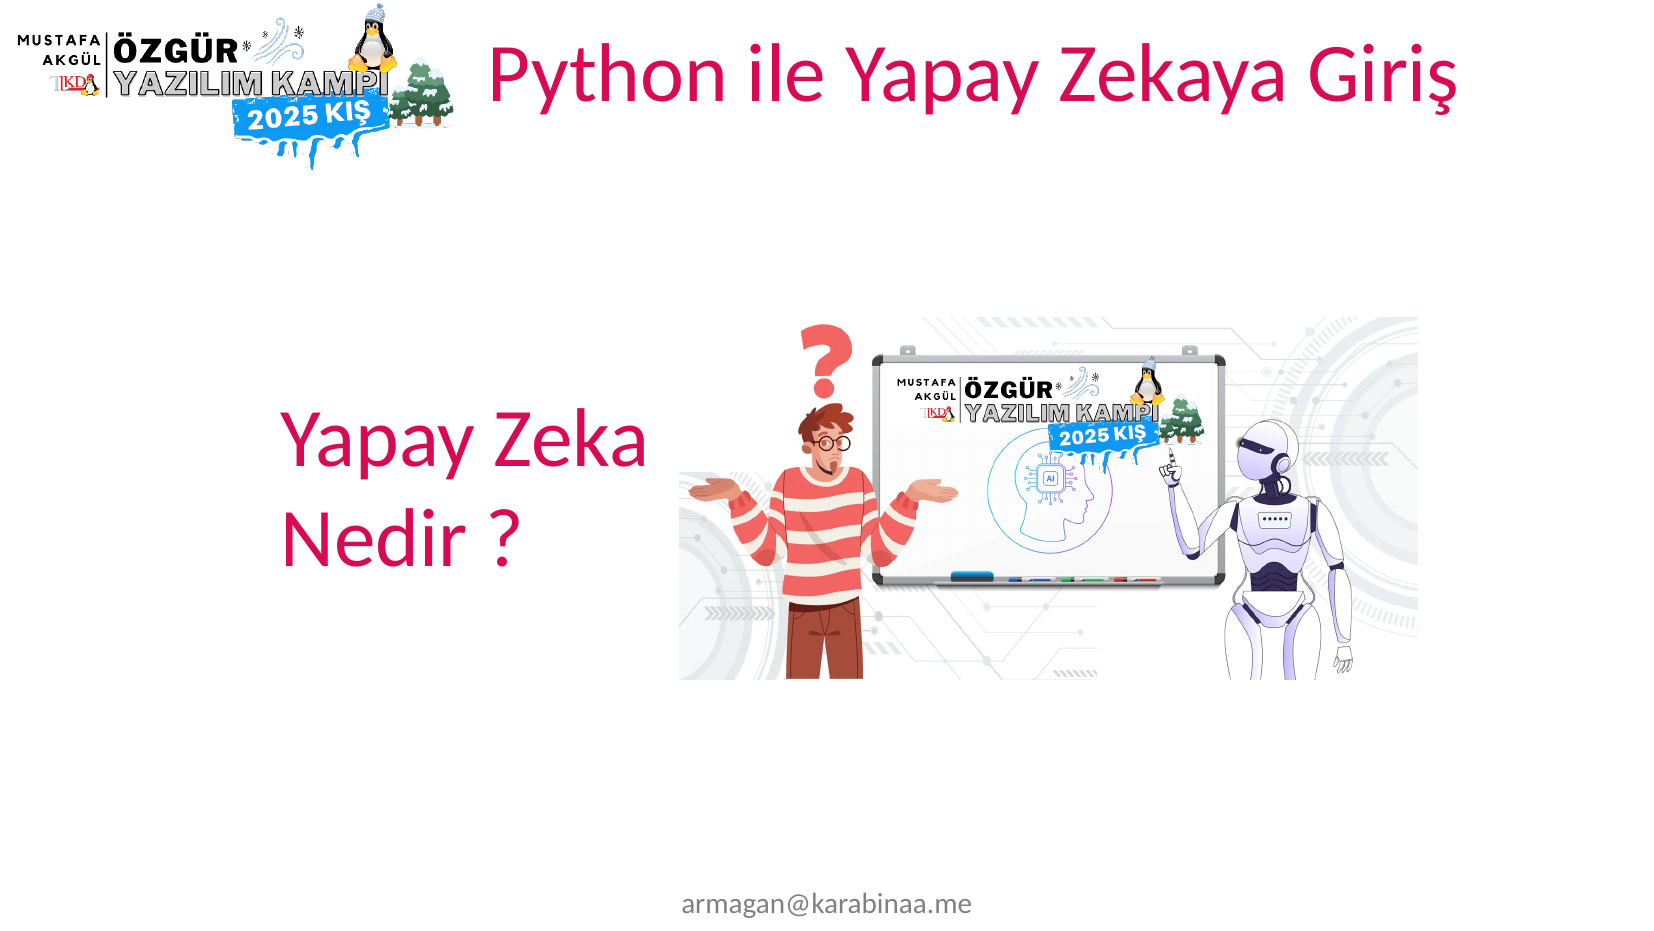

Python ile Yapay Zekaya Giriş
Yapay Zeka Nedir ?
armagan@karabinaa.me